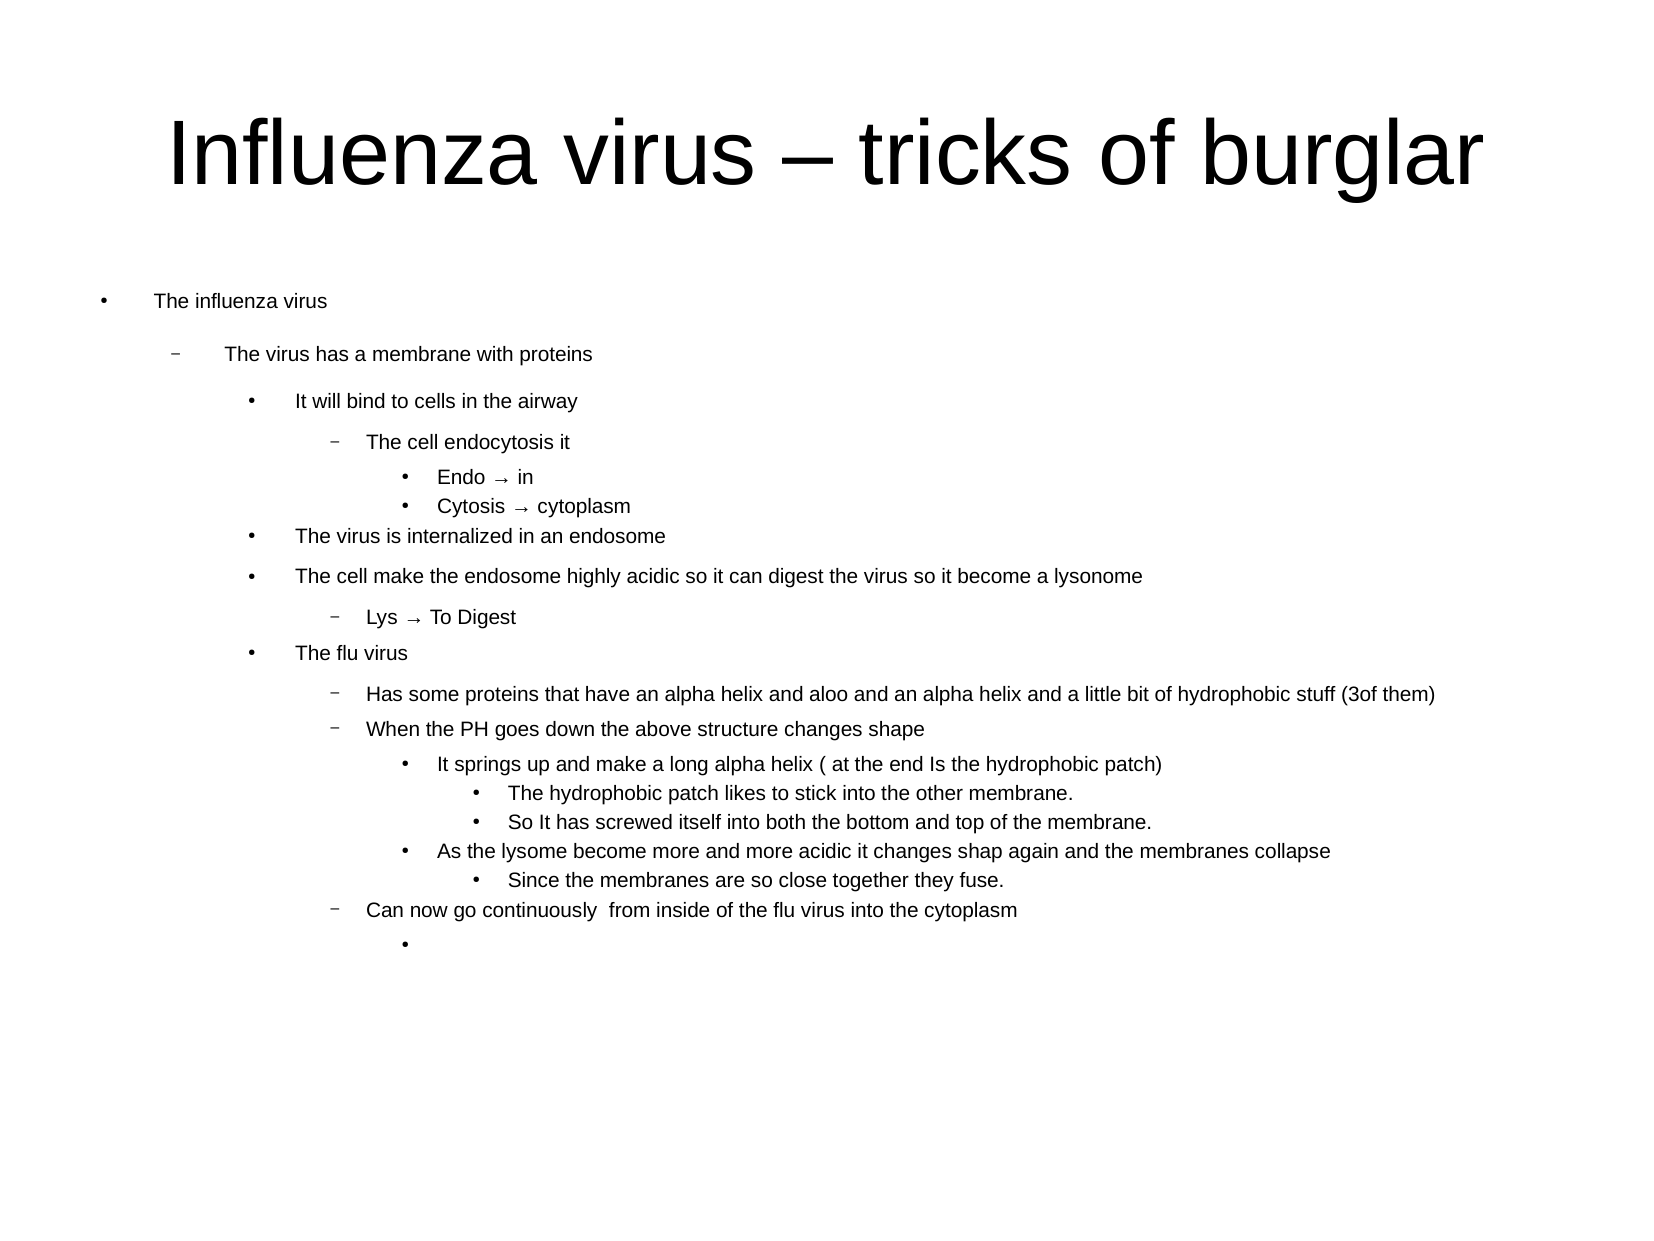

# Influenza virus – tricks of burglar
The influenza virus
The virus has a membrane with proteins
It will bind to cells in the airway
The cell endocytosis it
Endo → in
Cytosis → cytoplasm
The virus is internalized in an endosome
The cell make the endosome highly acidic so it can digest the virus so it become a lysonome
Lys → To Digest
The flu virus
Has some proteins that have an alpha helix and aloo and an alpha helix and a little bit of hydrophobic stuff (3of them)
When the PH goes down the above structure changes shape
It springs up and make a long alpha helix ( at the end Is the hydrophobic patch)
The hydrophobic patch likes to stick into the other membrane.
So It has screwed itself into both the bottom and top of the membrane.
As the lysome become more and more acidic it changes shap again and the membranes collapse
Since the membranes are so close together they fuse.
Can now go continuously from inside of the flu virus into the cytoplasm